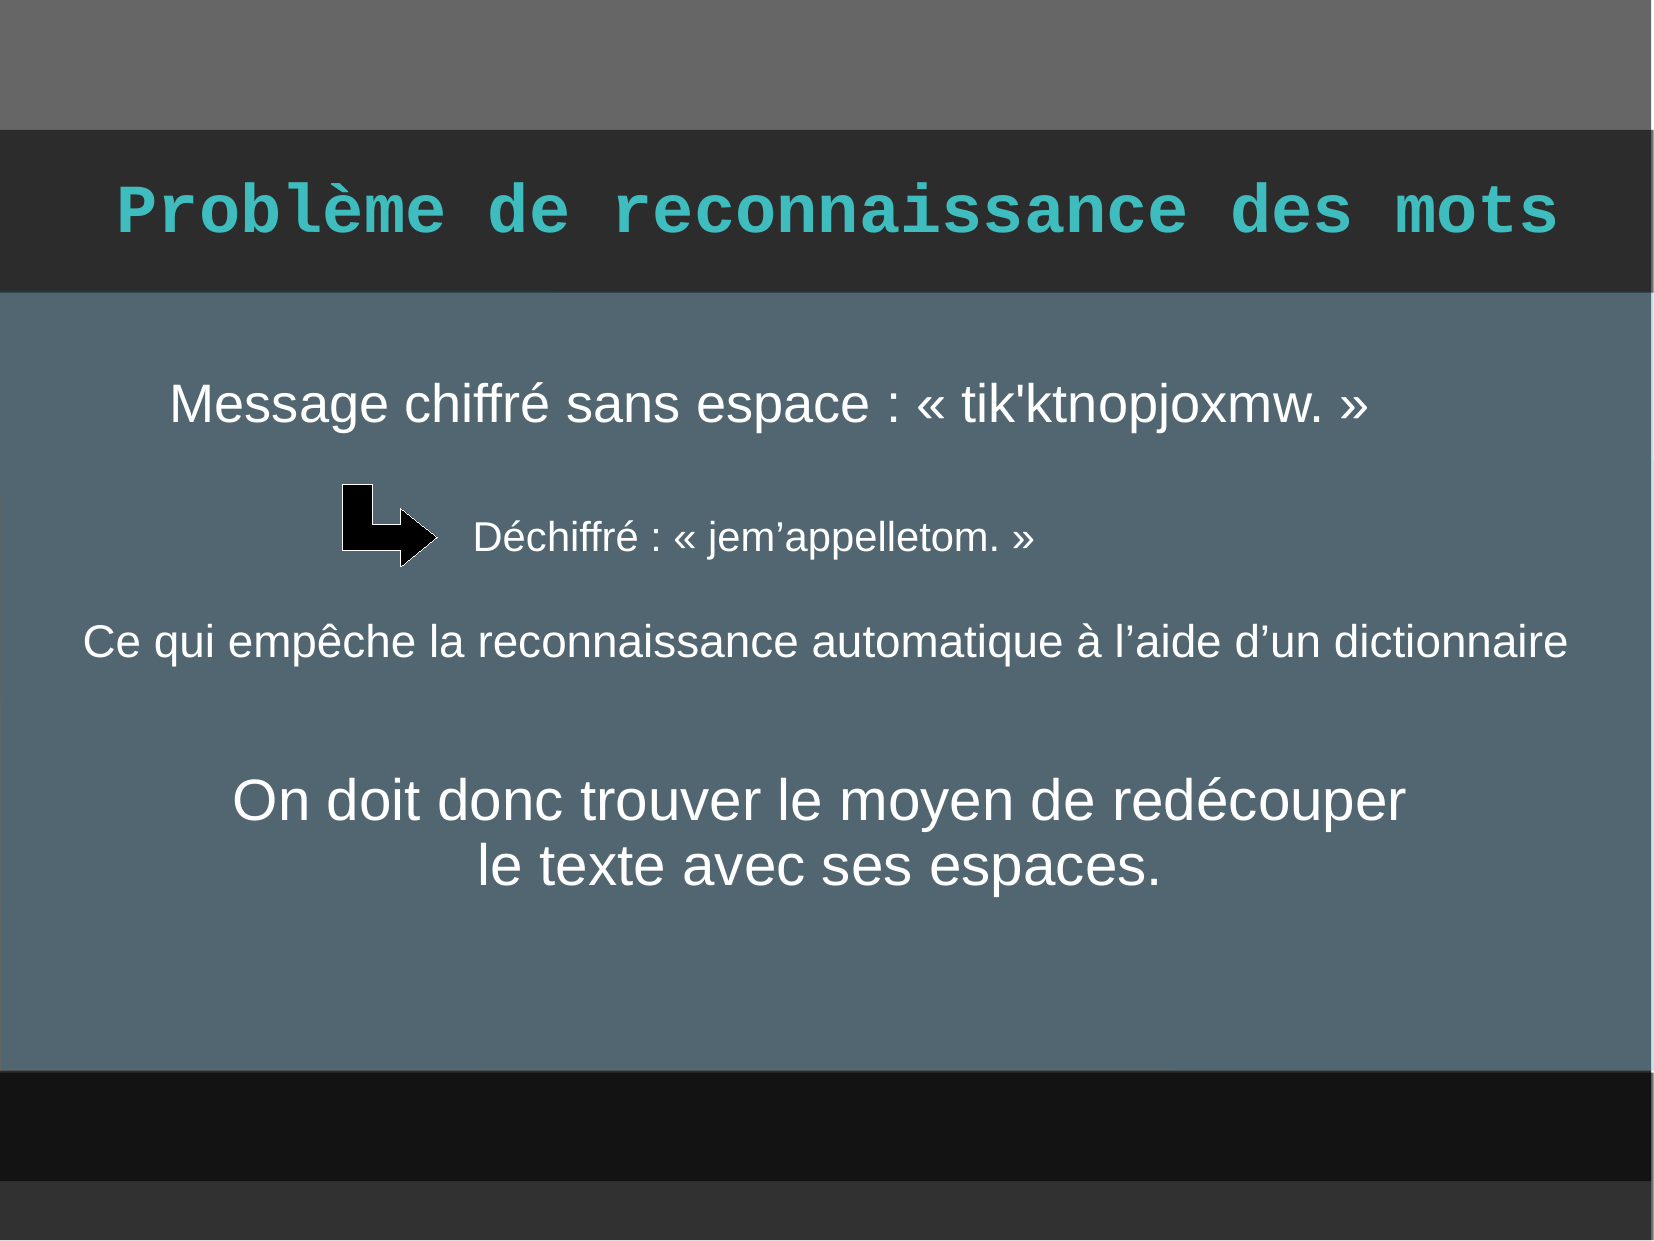

# Problème de reconnaissance des mots
Message chiffré sans espace : « tik'ktnopjoxmw. »
Déchiffré : « jem’appelletom. »
Ce qui empêche la reconnaissance automatique à l’aide d’un dictionnaire
On doit donc trouver le moyen de redécouper le texte avec ses espaces.
15